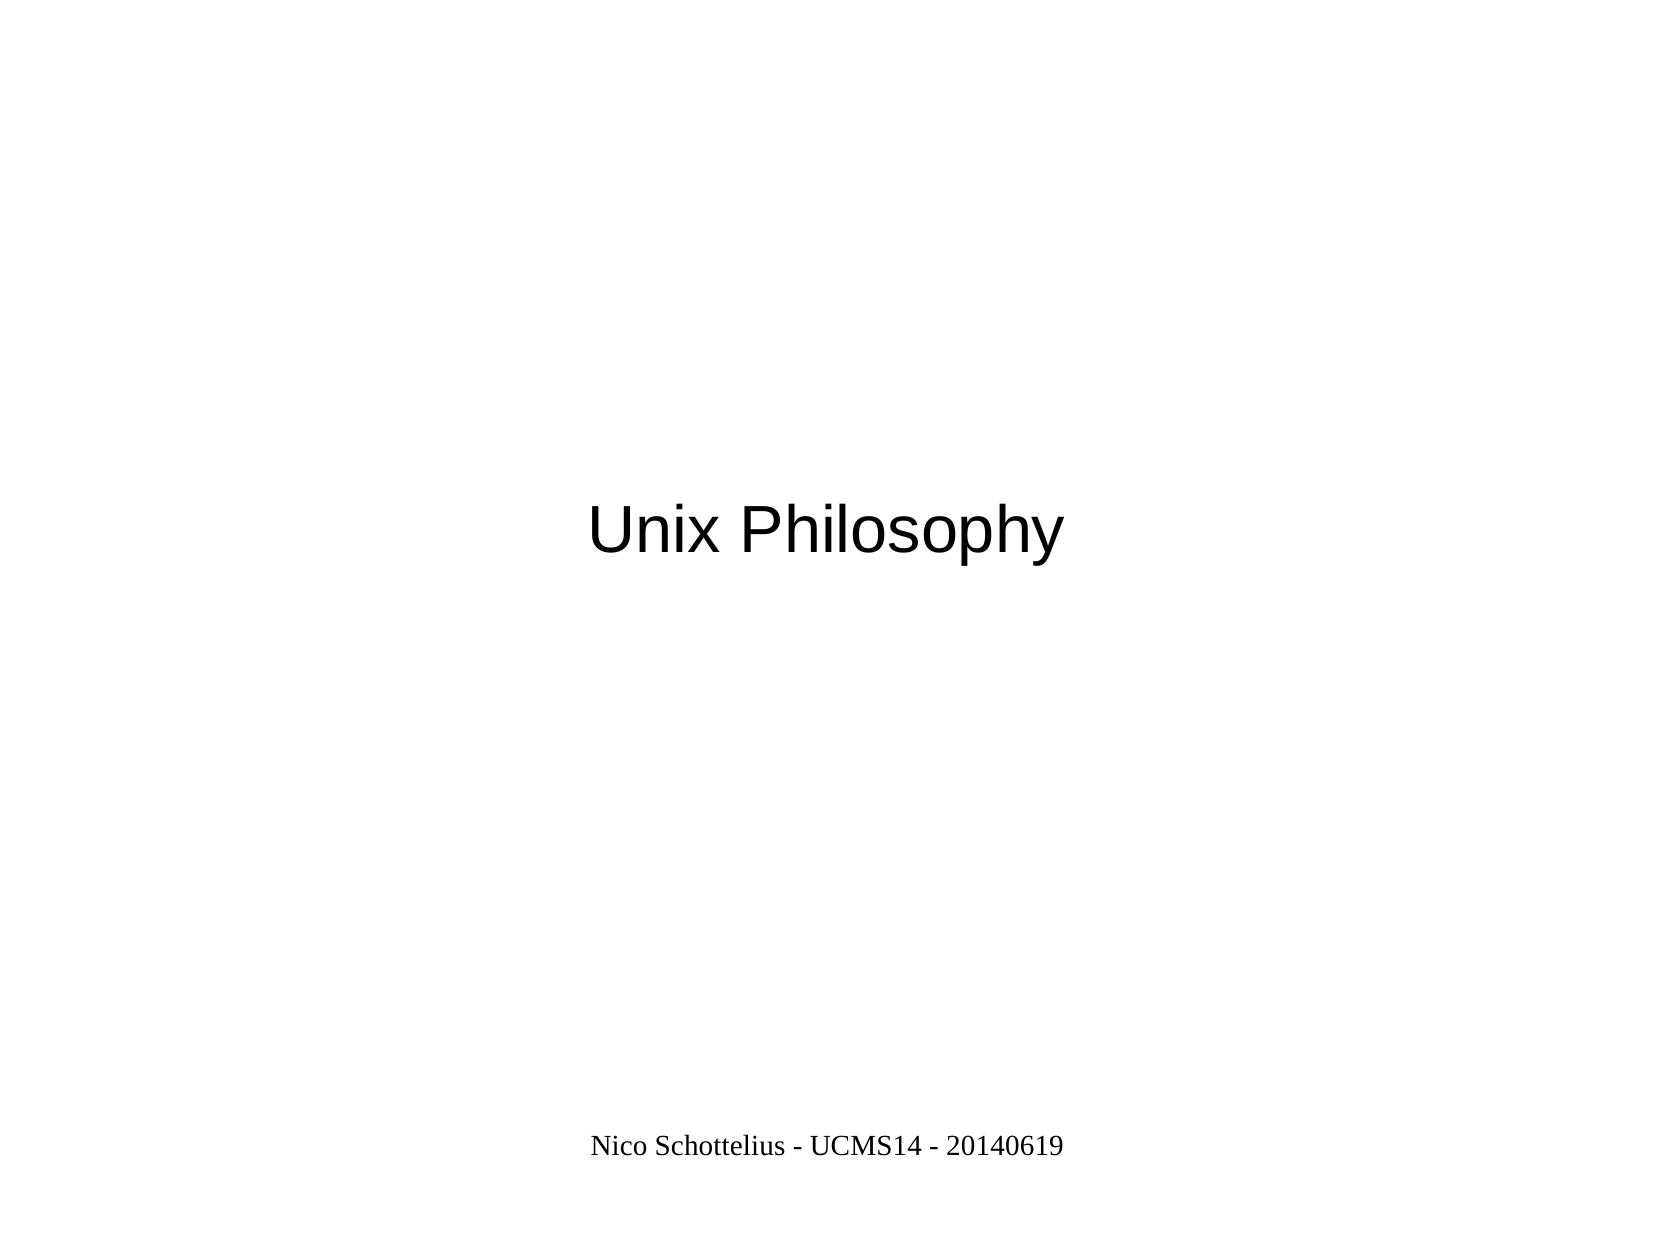

# Unix Philosophy
Nico Schottelius - UCMS14 - 20140619